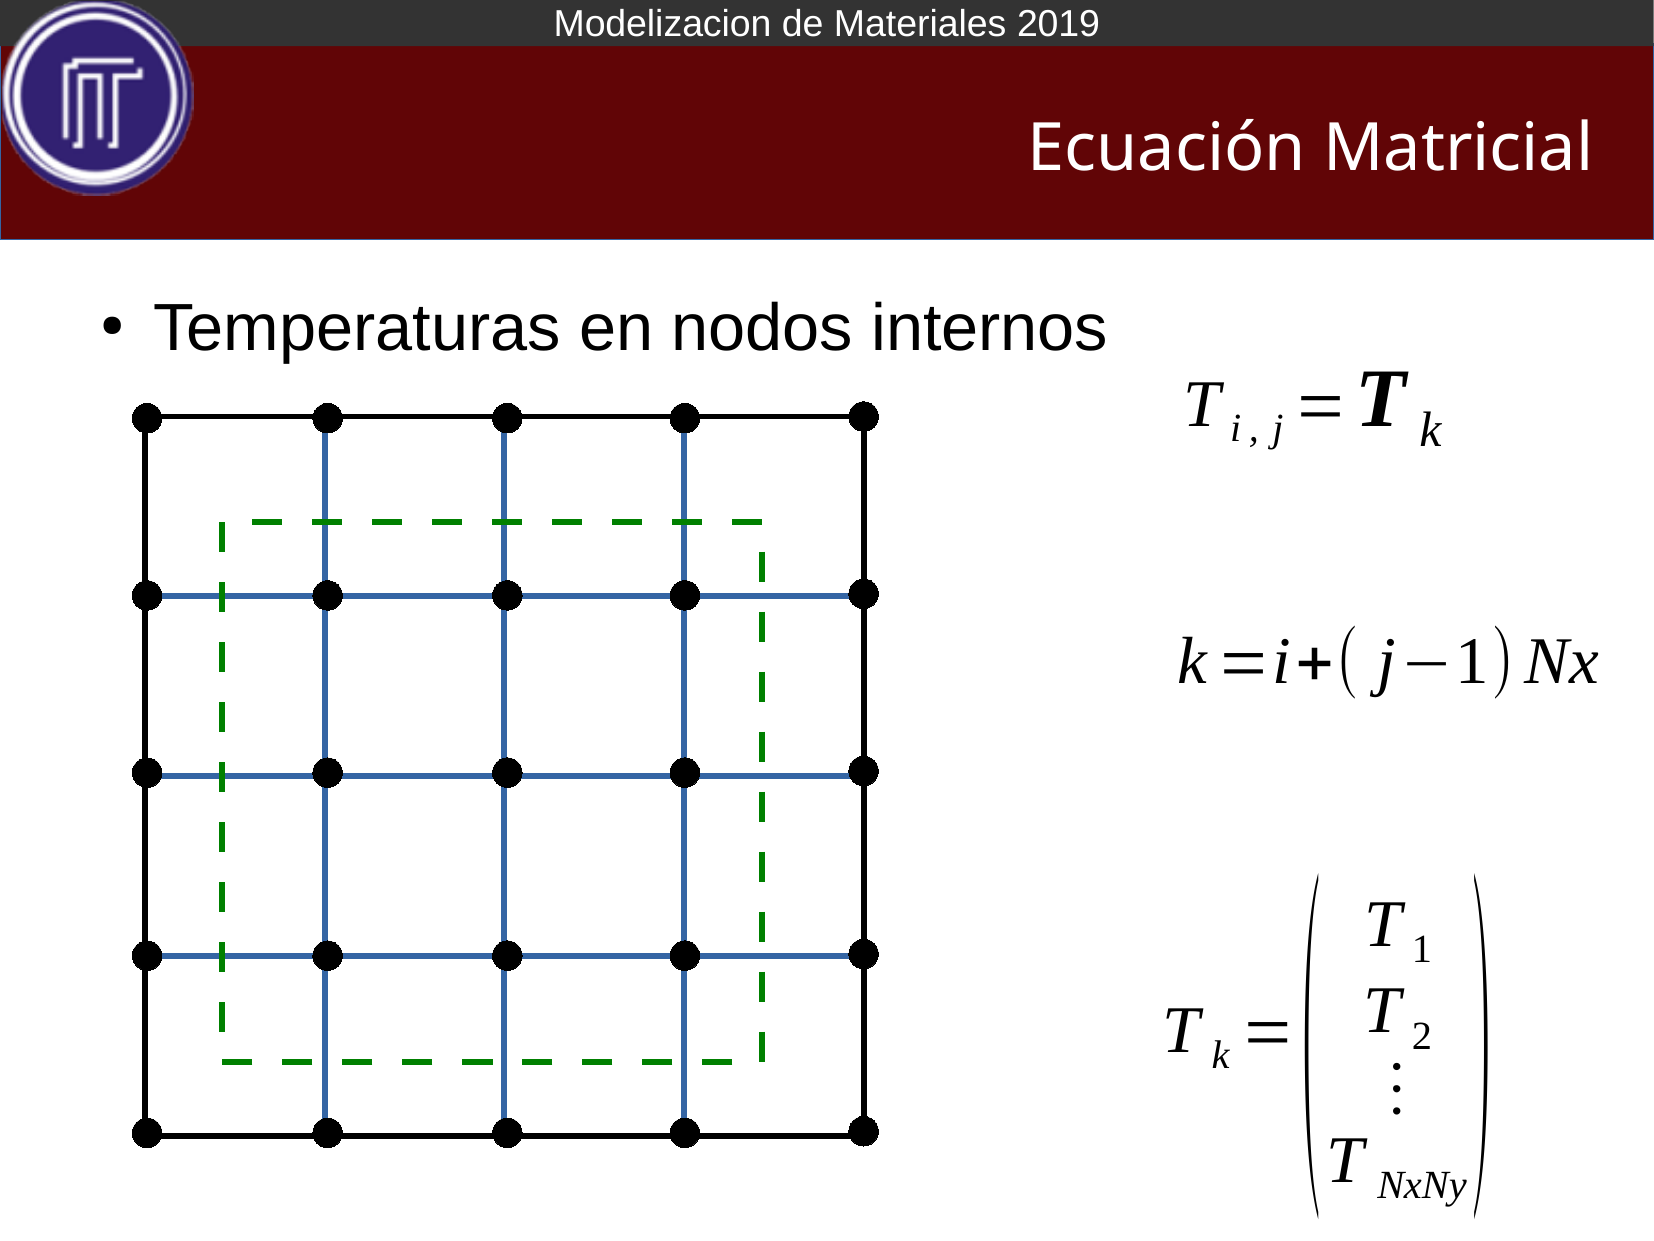

# Ecuación Matricial
Temperaturas en nodos internos